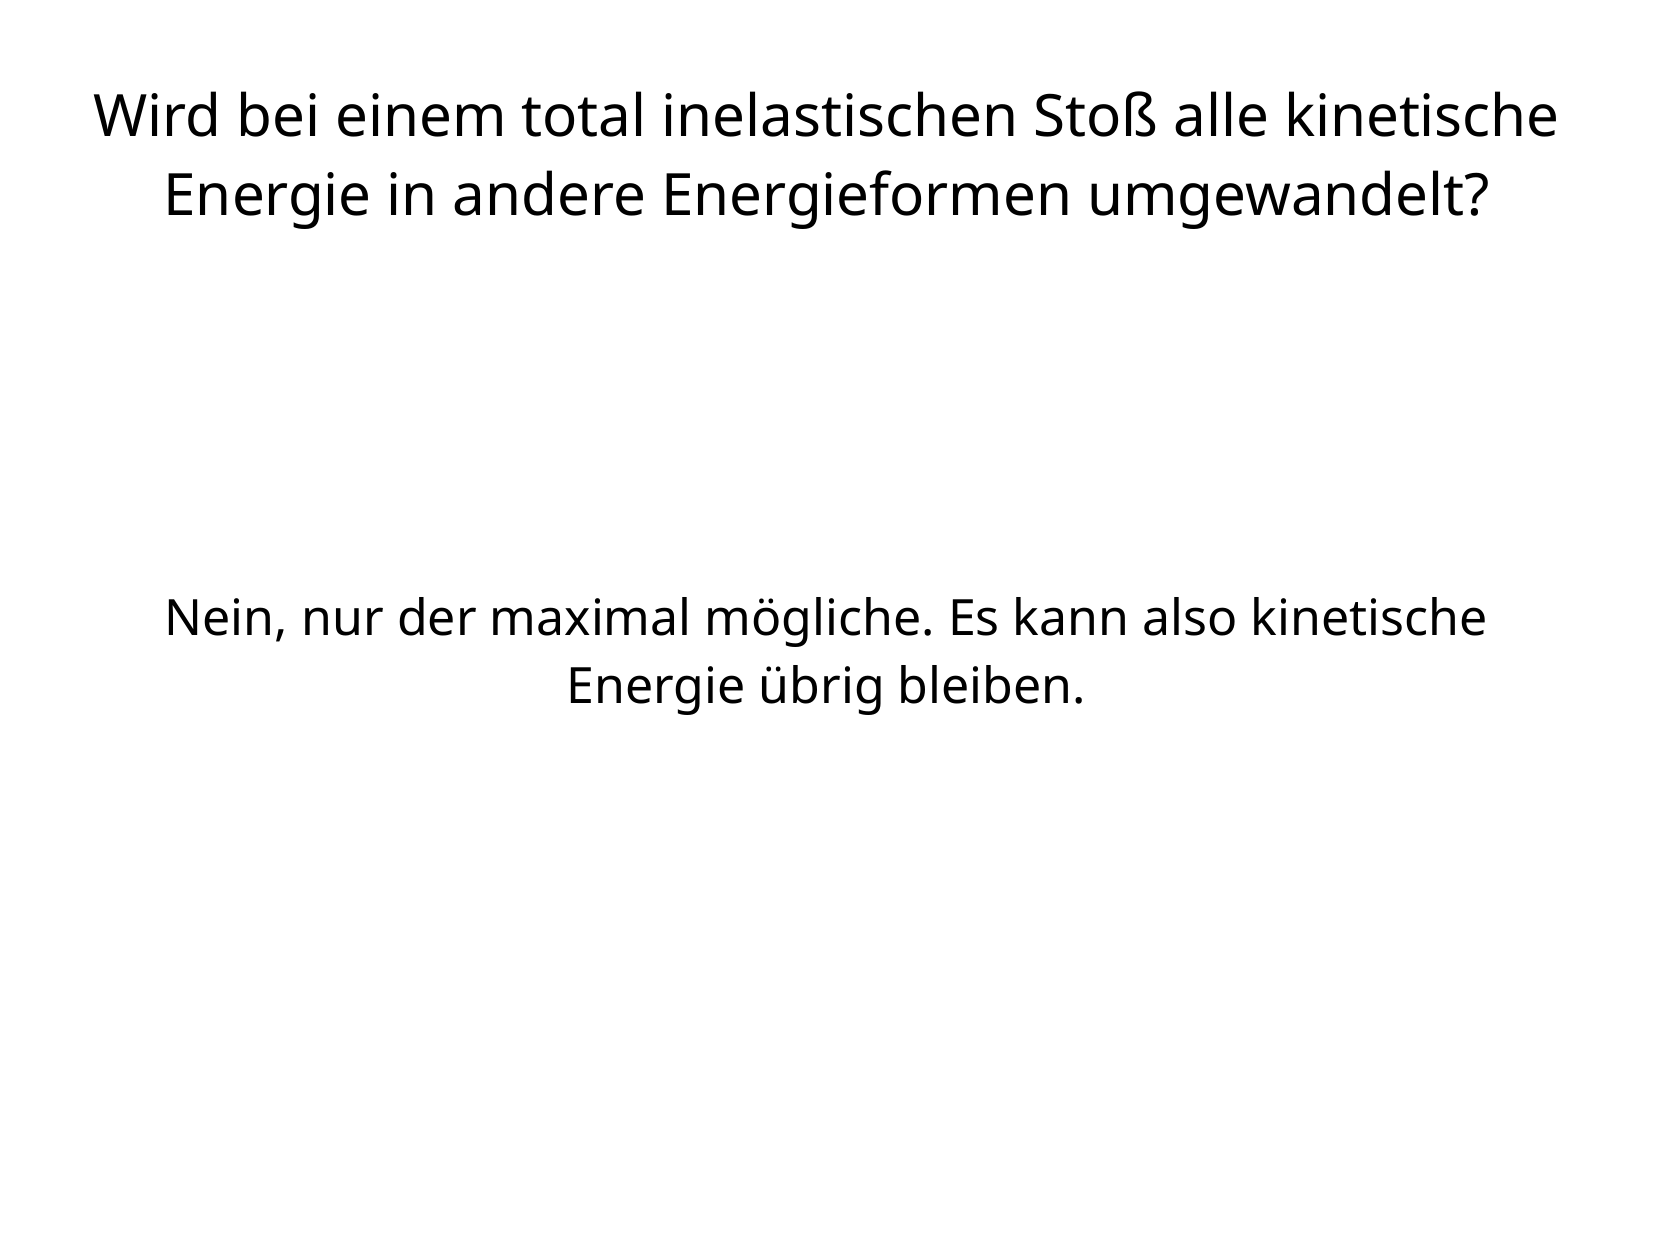

# Wird bei einem total inelastischen Stoß alle kinetische Energie in andere Energieformen umgewandelt?
Nein, nur der maximal mögliche. Es kann also kinetische Energie übrig bleiben.